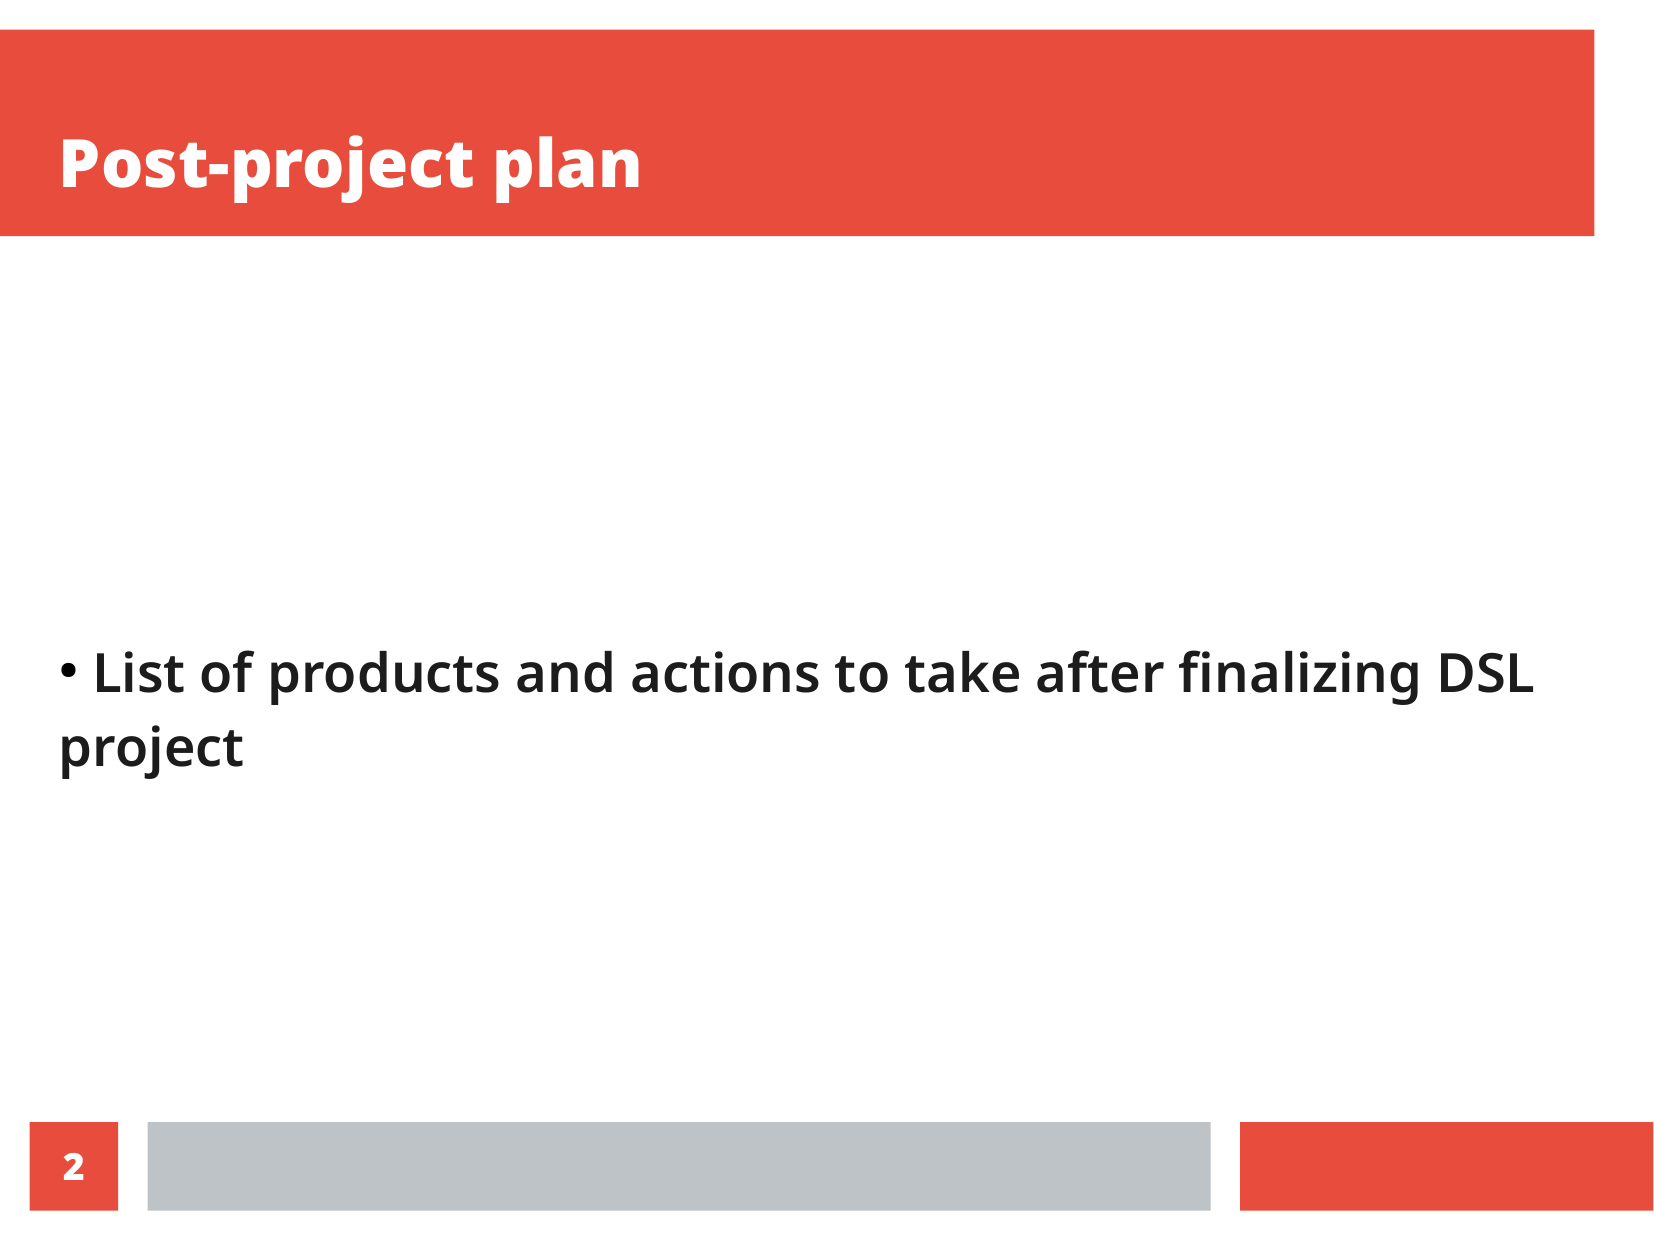

# Post-project plan
 List of products and actions to take after finalizing DSL project
2